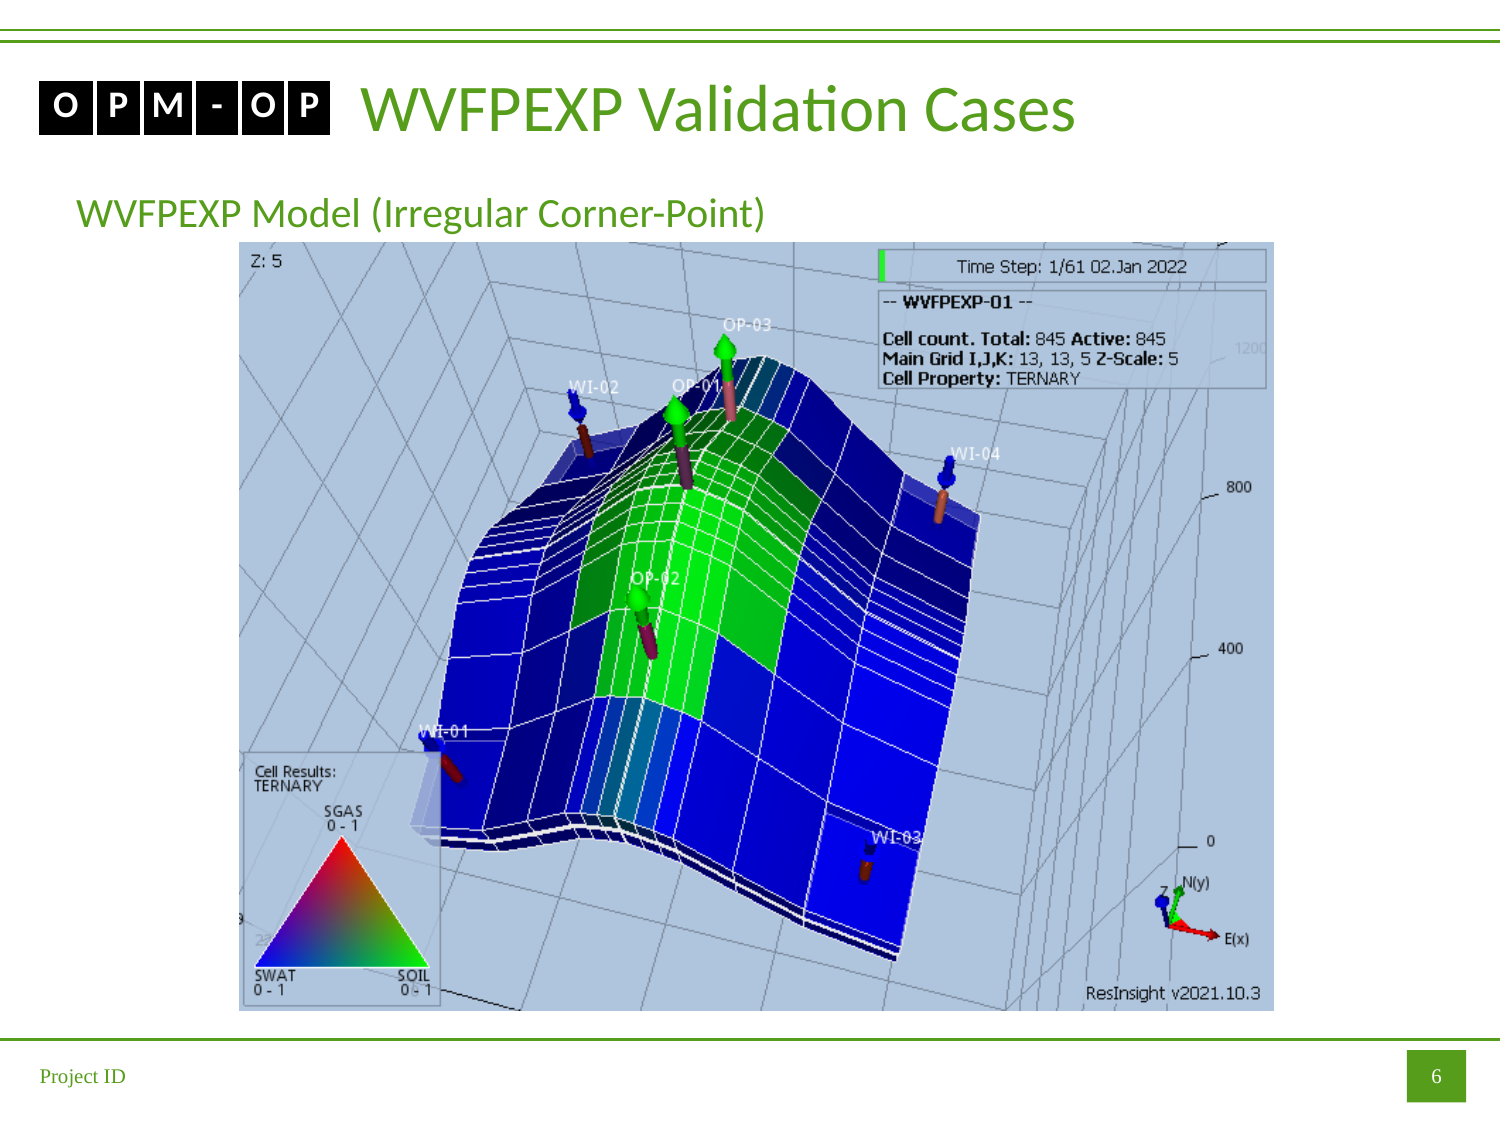

# WVFPEXP Validation Cases
WVFPEXP Model (Irregular Corner-Point)
Project ID
6